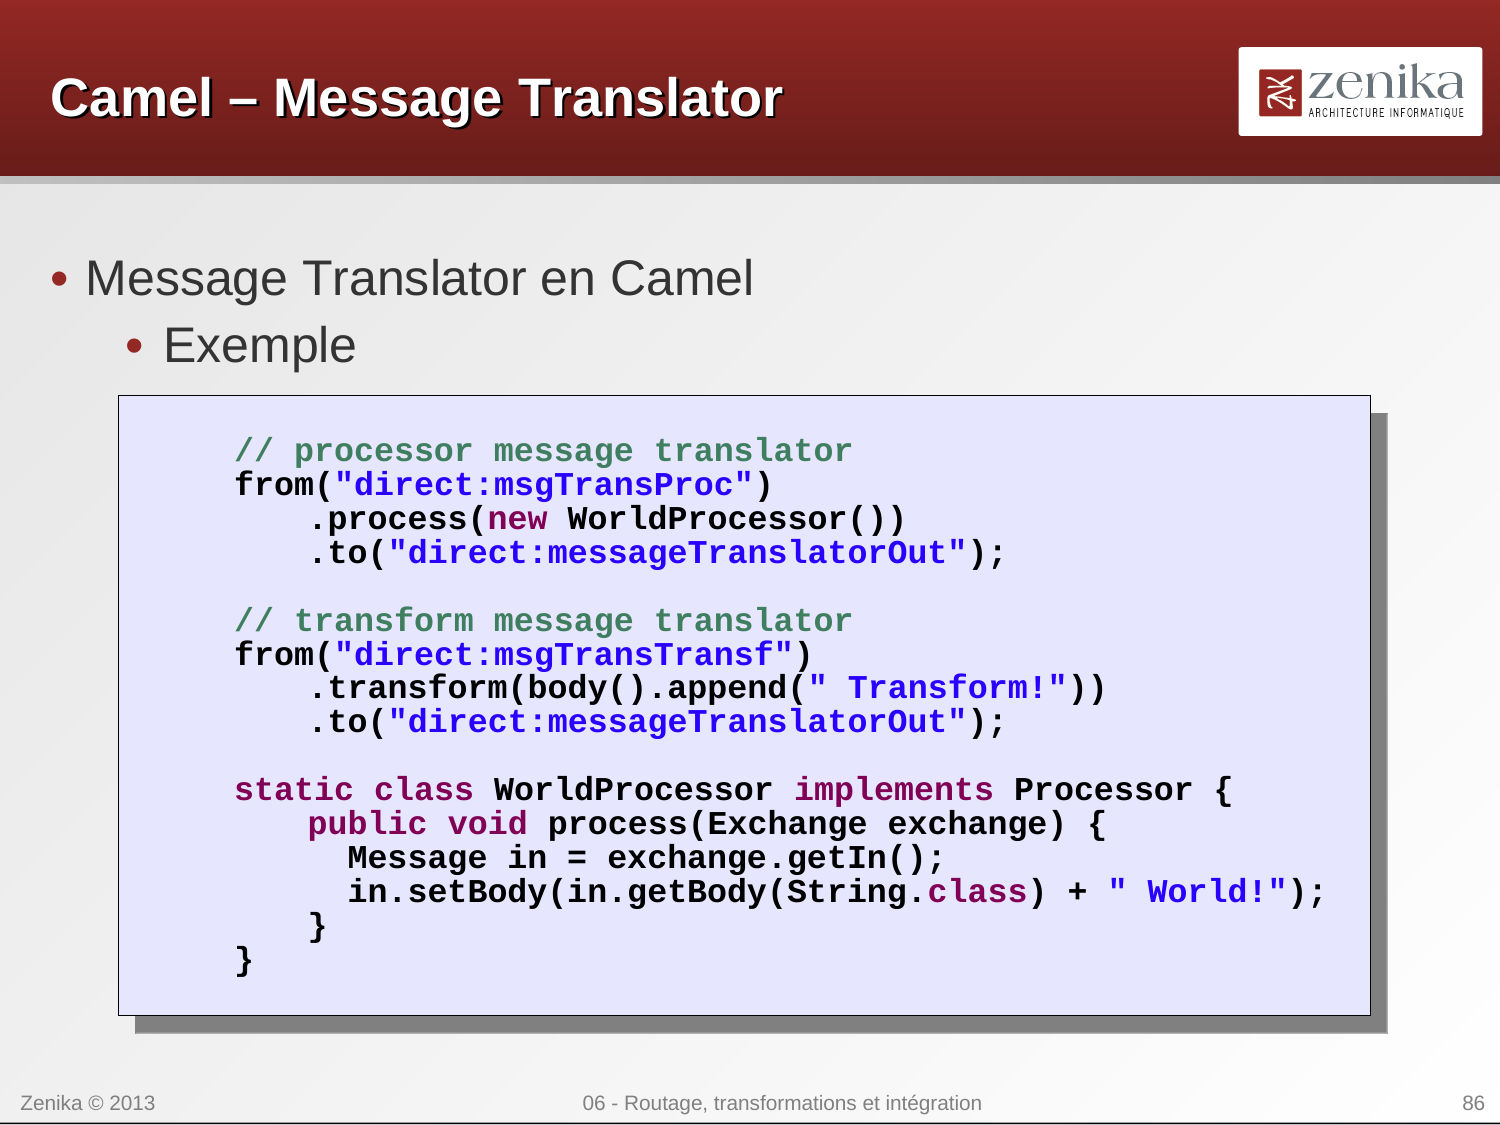

# Camel – Message Translator
Message Translator en Camel
Exemple
	// processor message translator
	from("direct:msgTransProc")
		.process(new WorldProcessor())
		.to("direct:messageTranslatorOut");
	// transform message translator
	from("direct:msgTransTransf")
		.transform(body().append(" Transform!"))
		.to("direct:messageTranslatorOut");
	static class WorldProcessor implements Processor {
		public void process(Exchange exchange) {
 	 Message in = exchange.getIn();
		 in.setBody(in.getBody(String.class) + " World!");
		}
	}